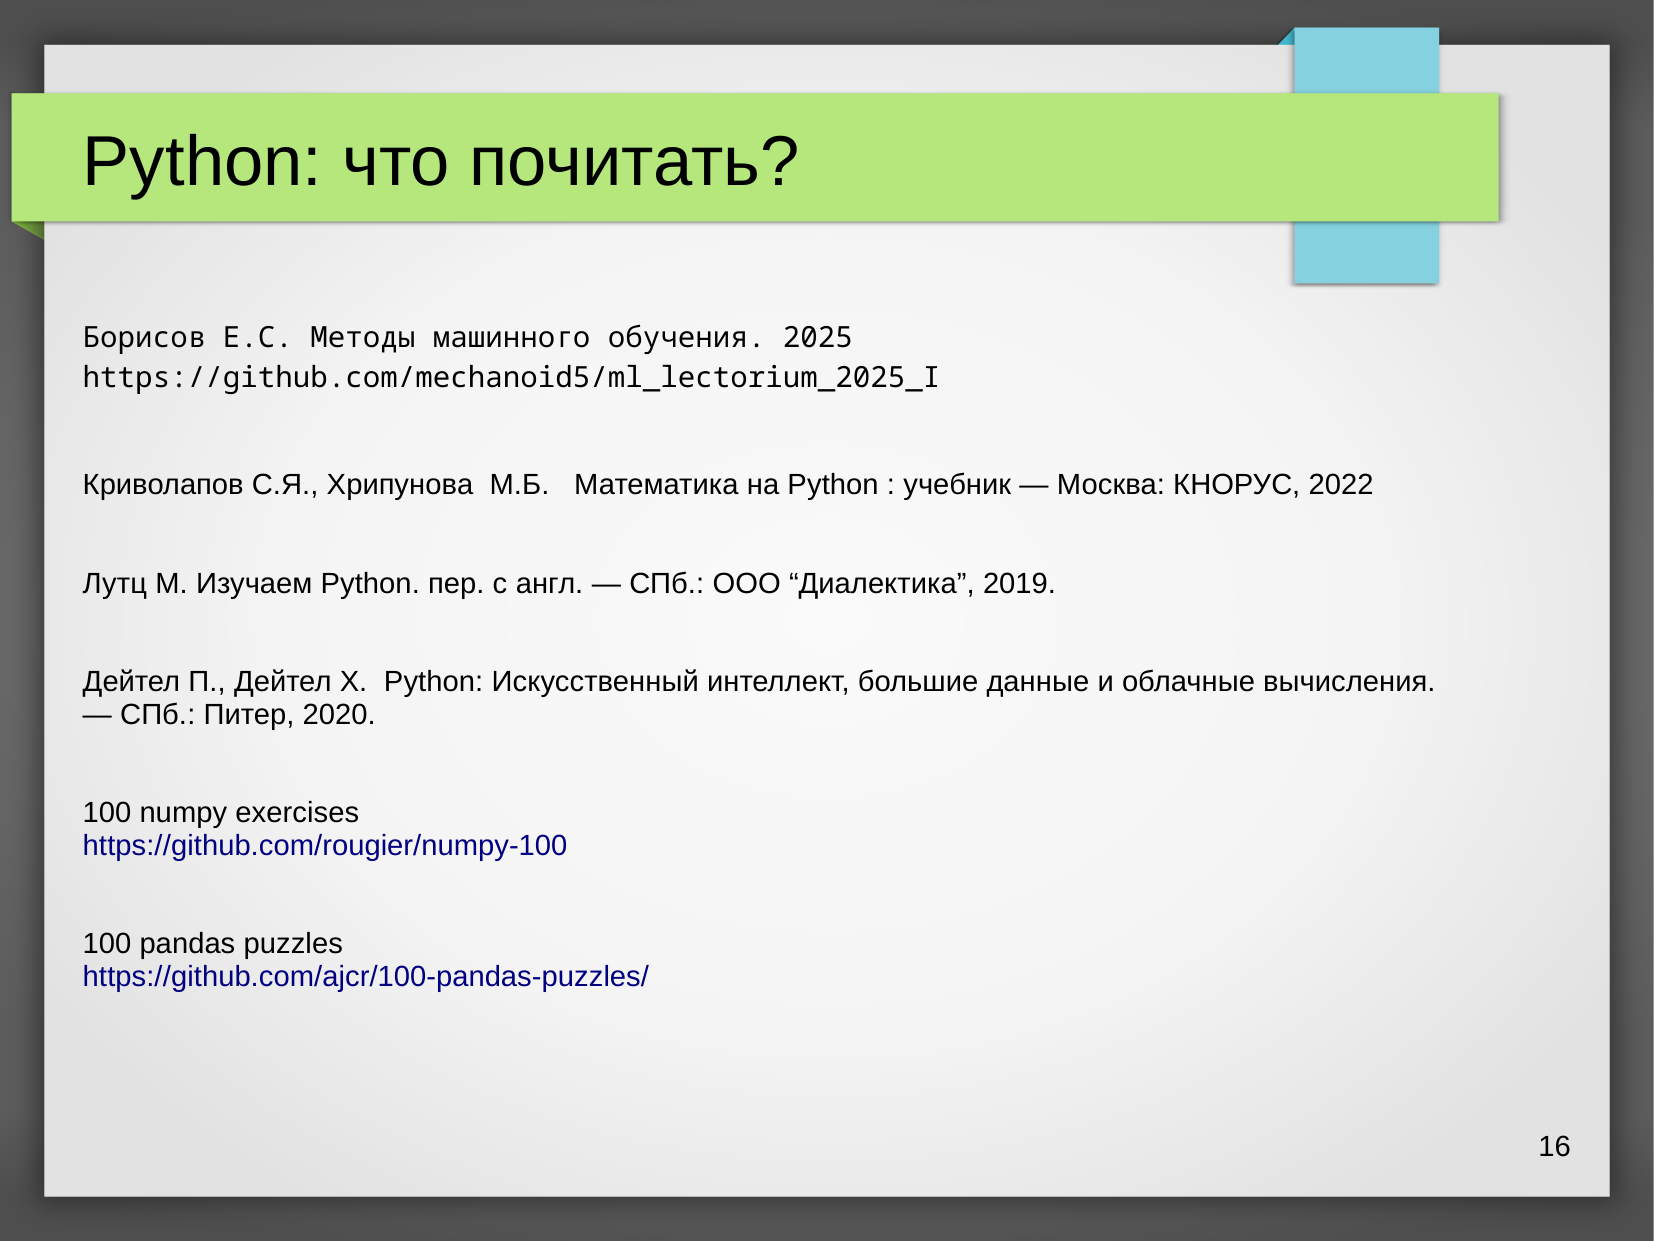

# Python: что почитать?
Борисов Е.С. Методы машинного обучения. 2025
https://github.com/mechanoid5/ml_lectorium_2025_I
Криволапов С.Я., Хрипунова М.Б. Математика на Python : учебник — Москва: КНОРУС, 2022
Лутц М. Изучаем Python. пер. с англ. — СПб.: ООО “Диалектика”, 2019.
Дейтел П., Дейтел Х. Python: Искусственный интеллект, большие данные и облачные вычисления.
— СПб.: Питер, 2020.
100 numpy exercises
https://github.com/rougier/numpy-100
100 pandas puzzles
https://github.com/ajcr/100-pandas-puzzles/
16